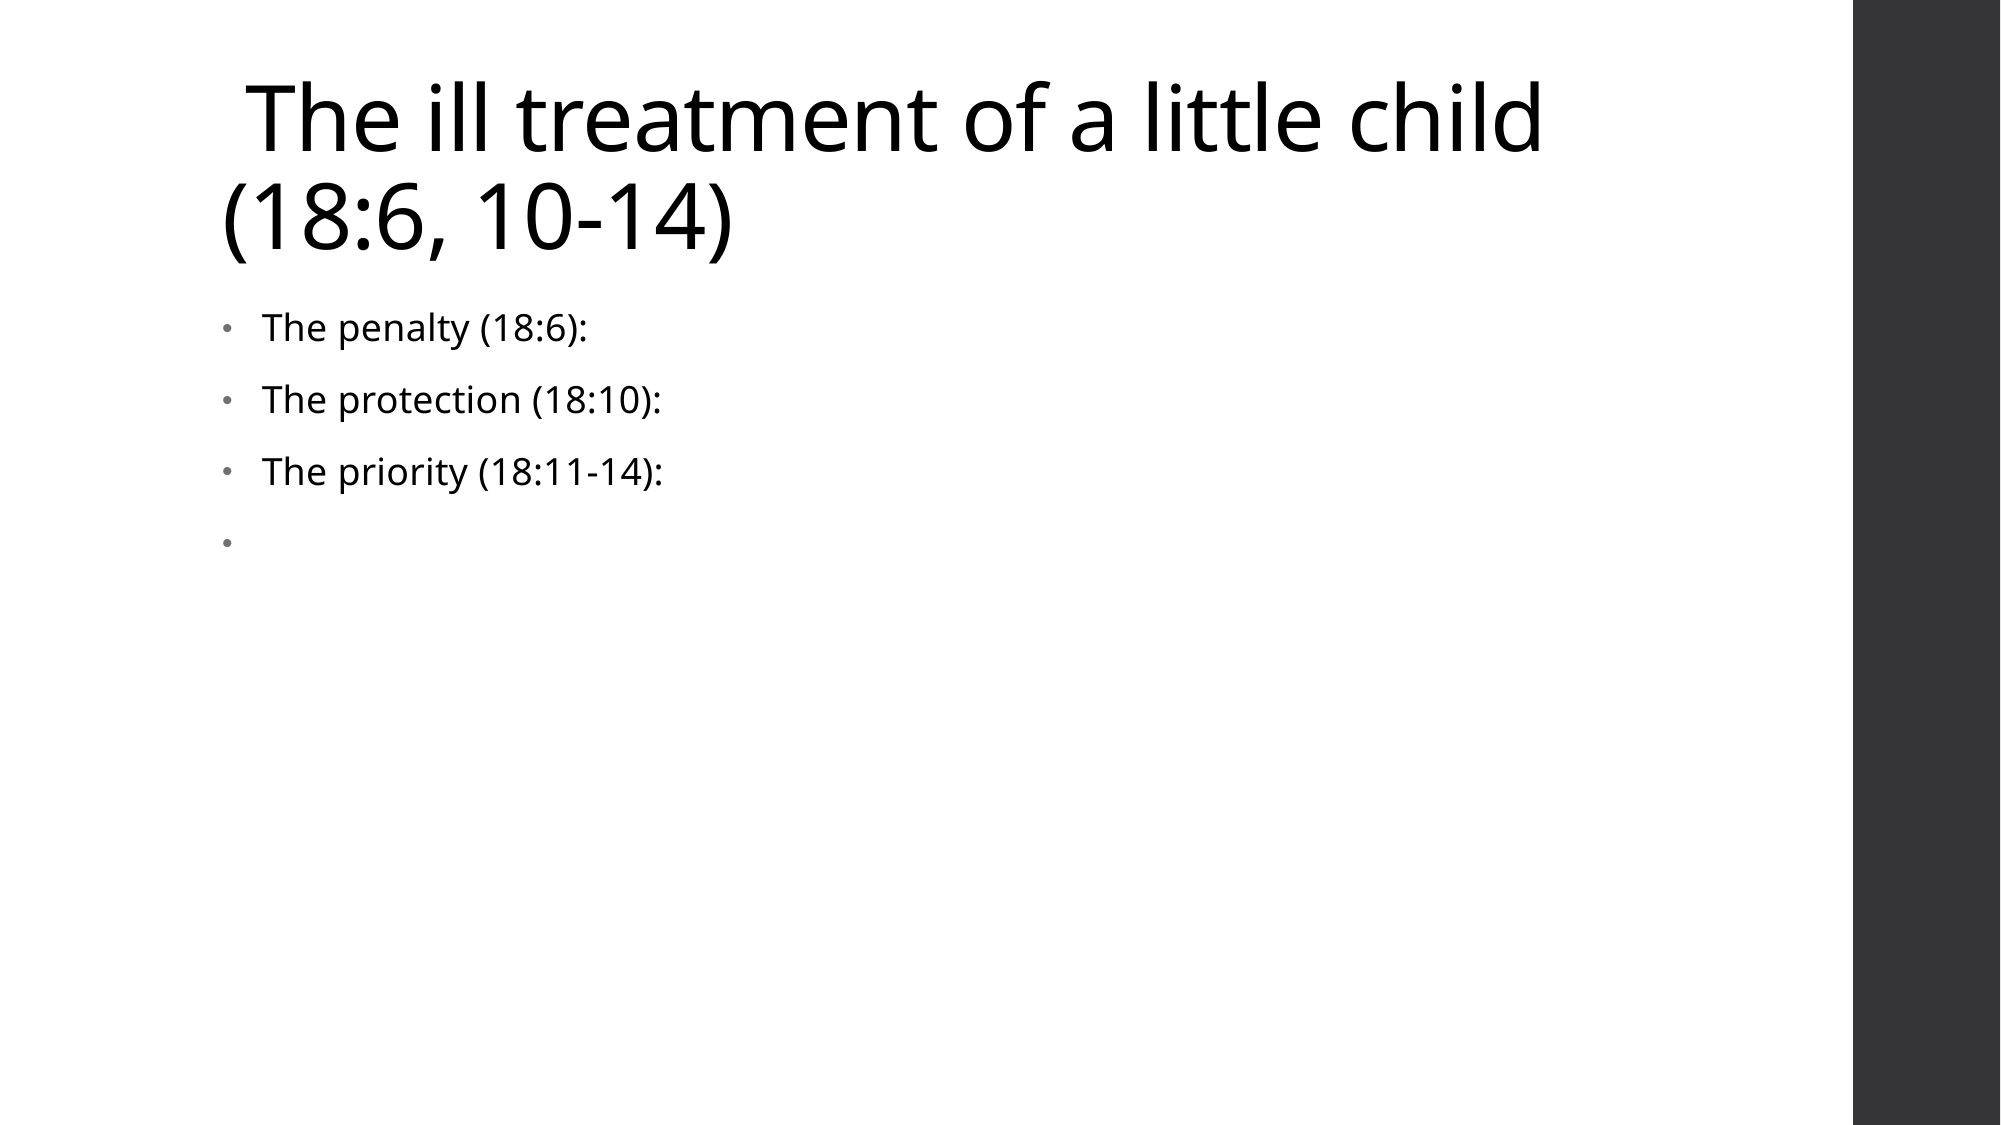

# The ill treatment of a little child (18:6, 10-14)
 The penalty (18:6):
 The protection (18:10):
 The priority (18:11-14):